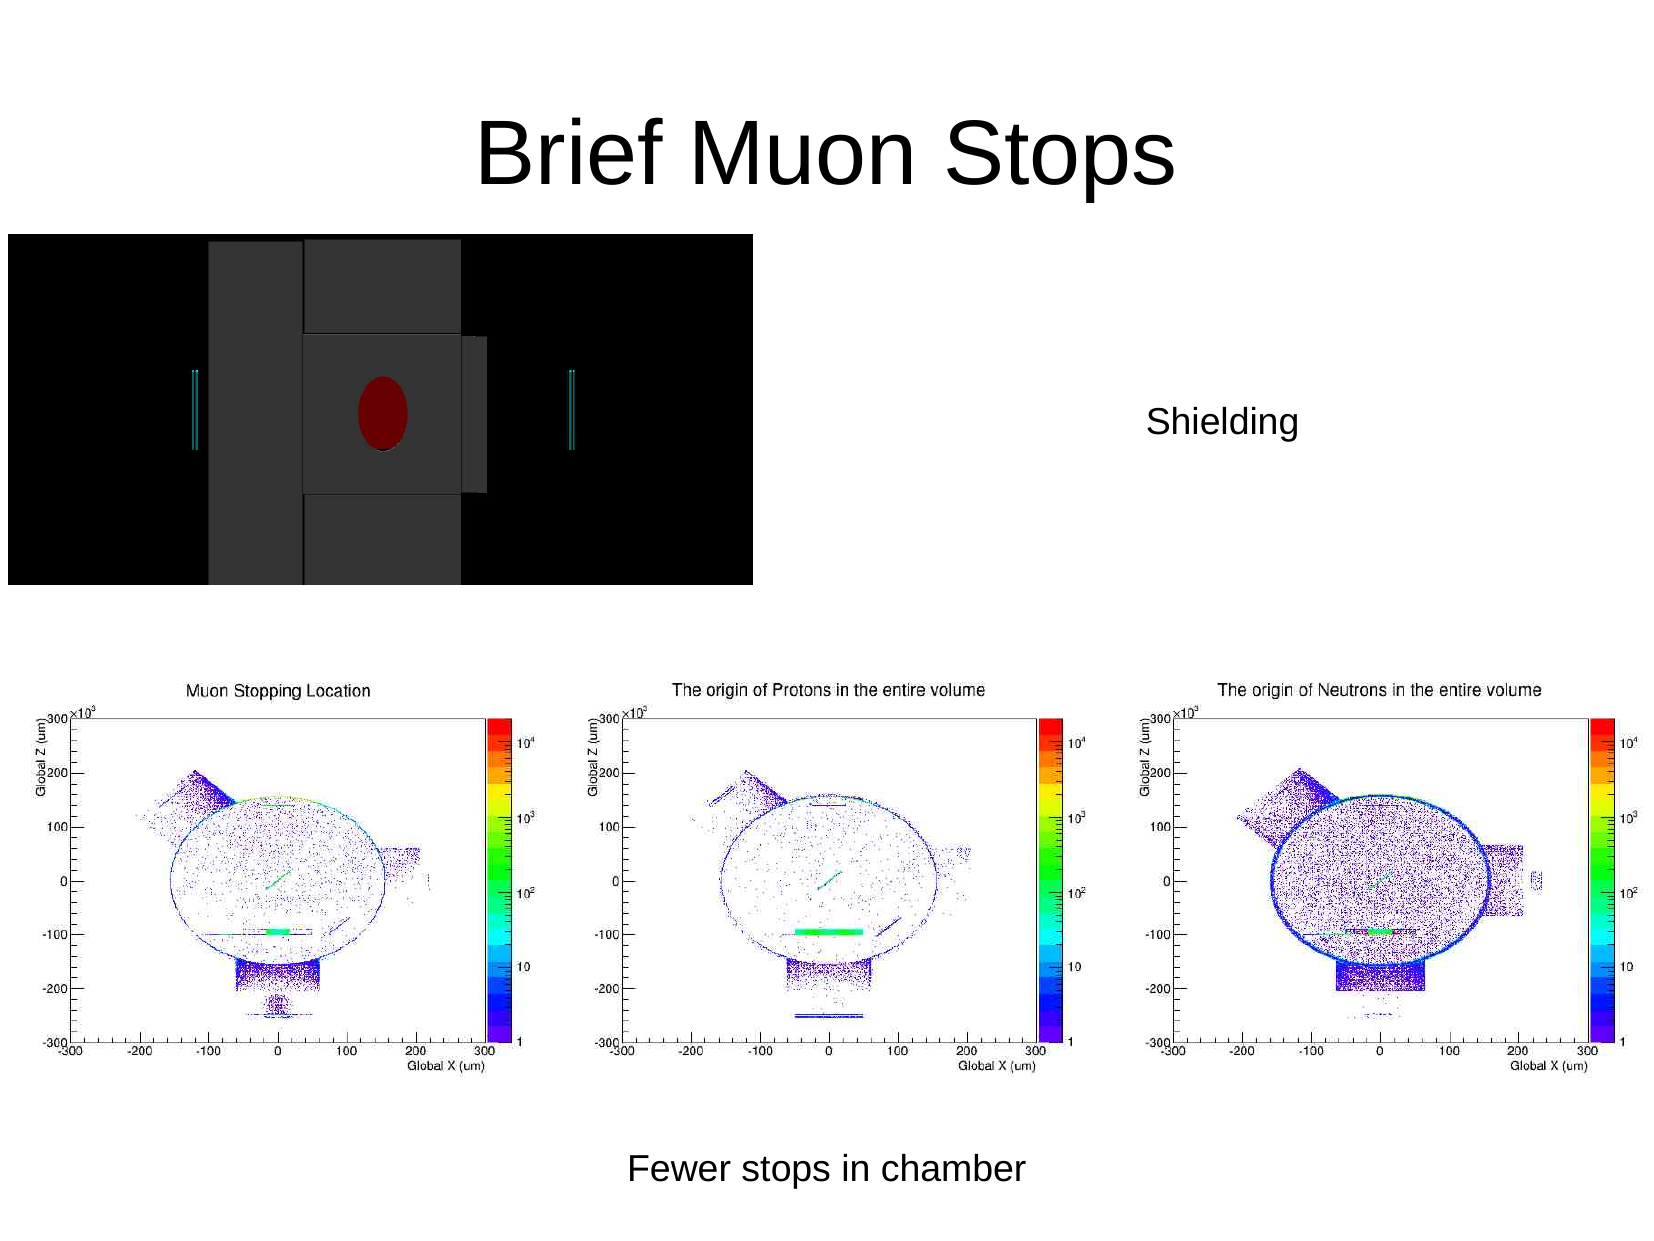

# Brief Muon Stops
Shielding
Fewer stops in chamber